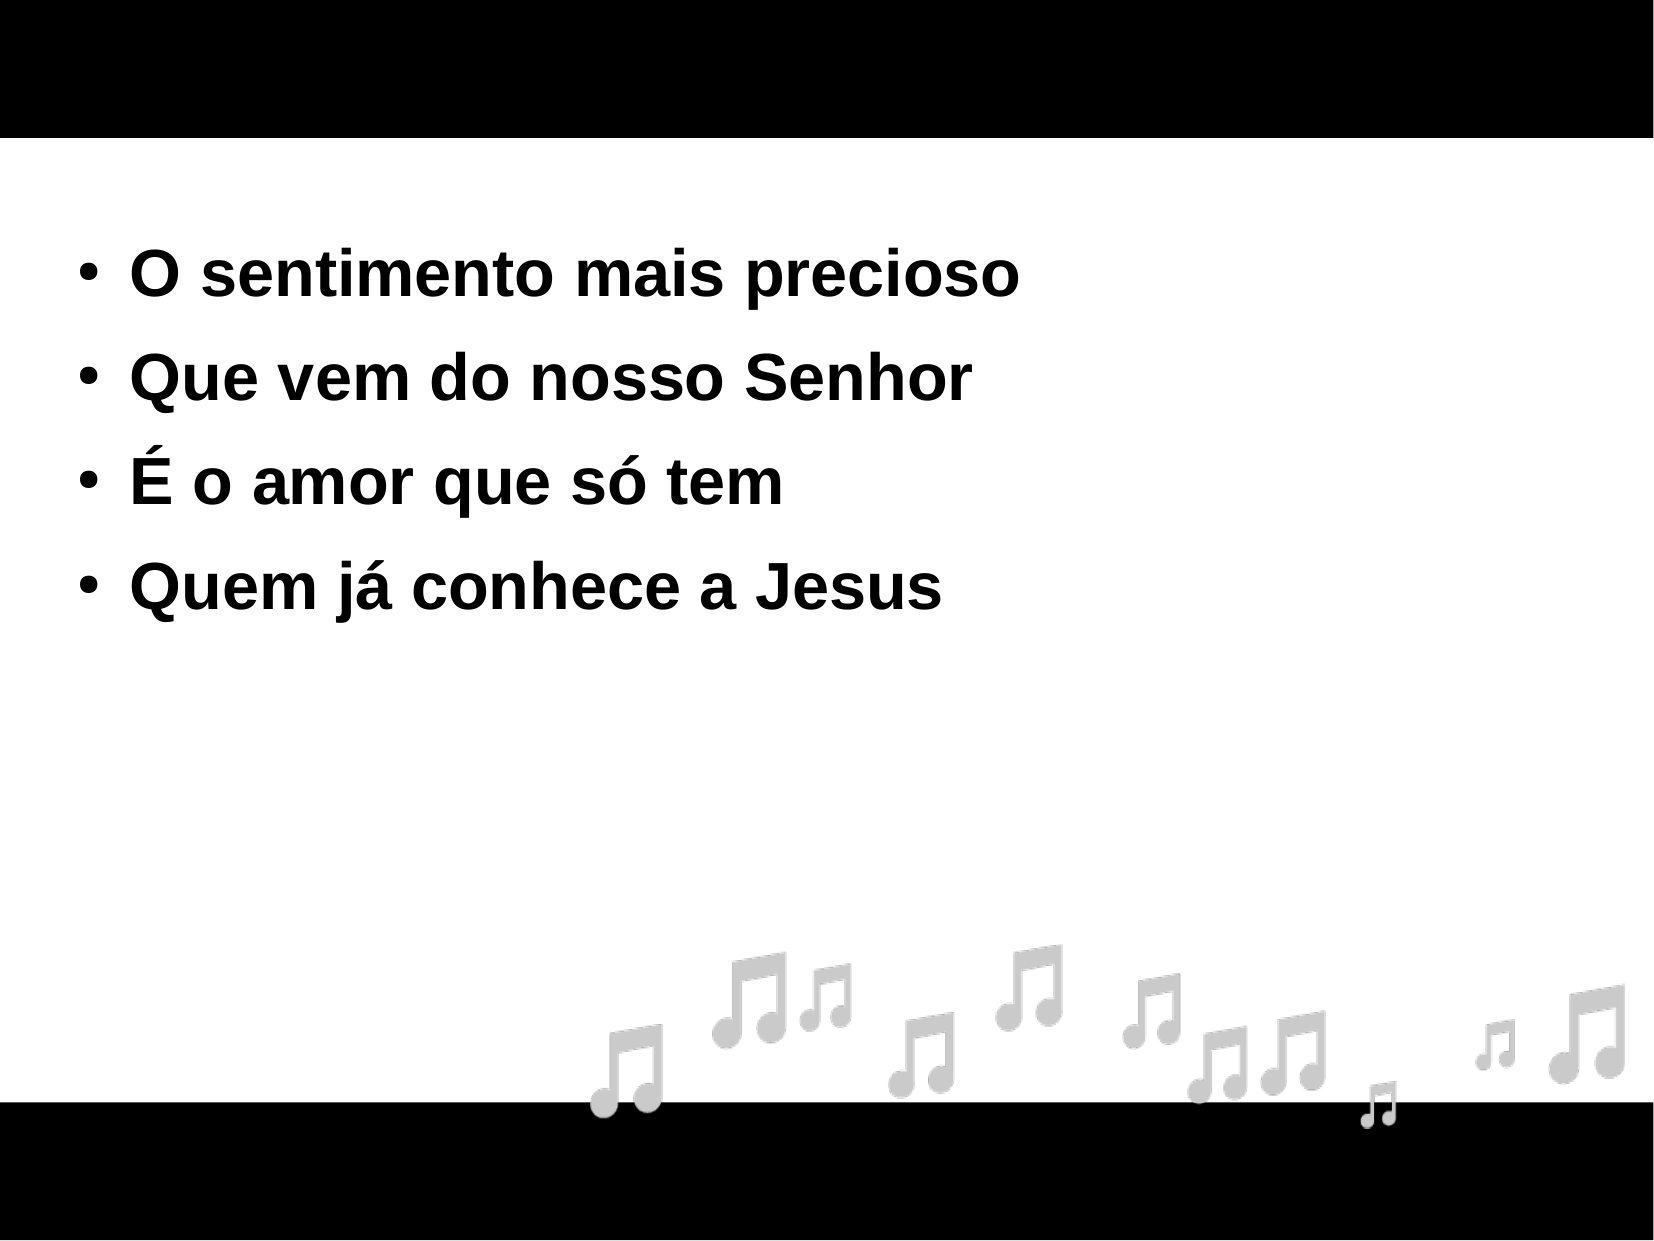

# O sentimento mais precioso
Que vem do nosso Senhor
É o amor que só tem
Quem já conhece a Jesus